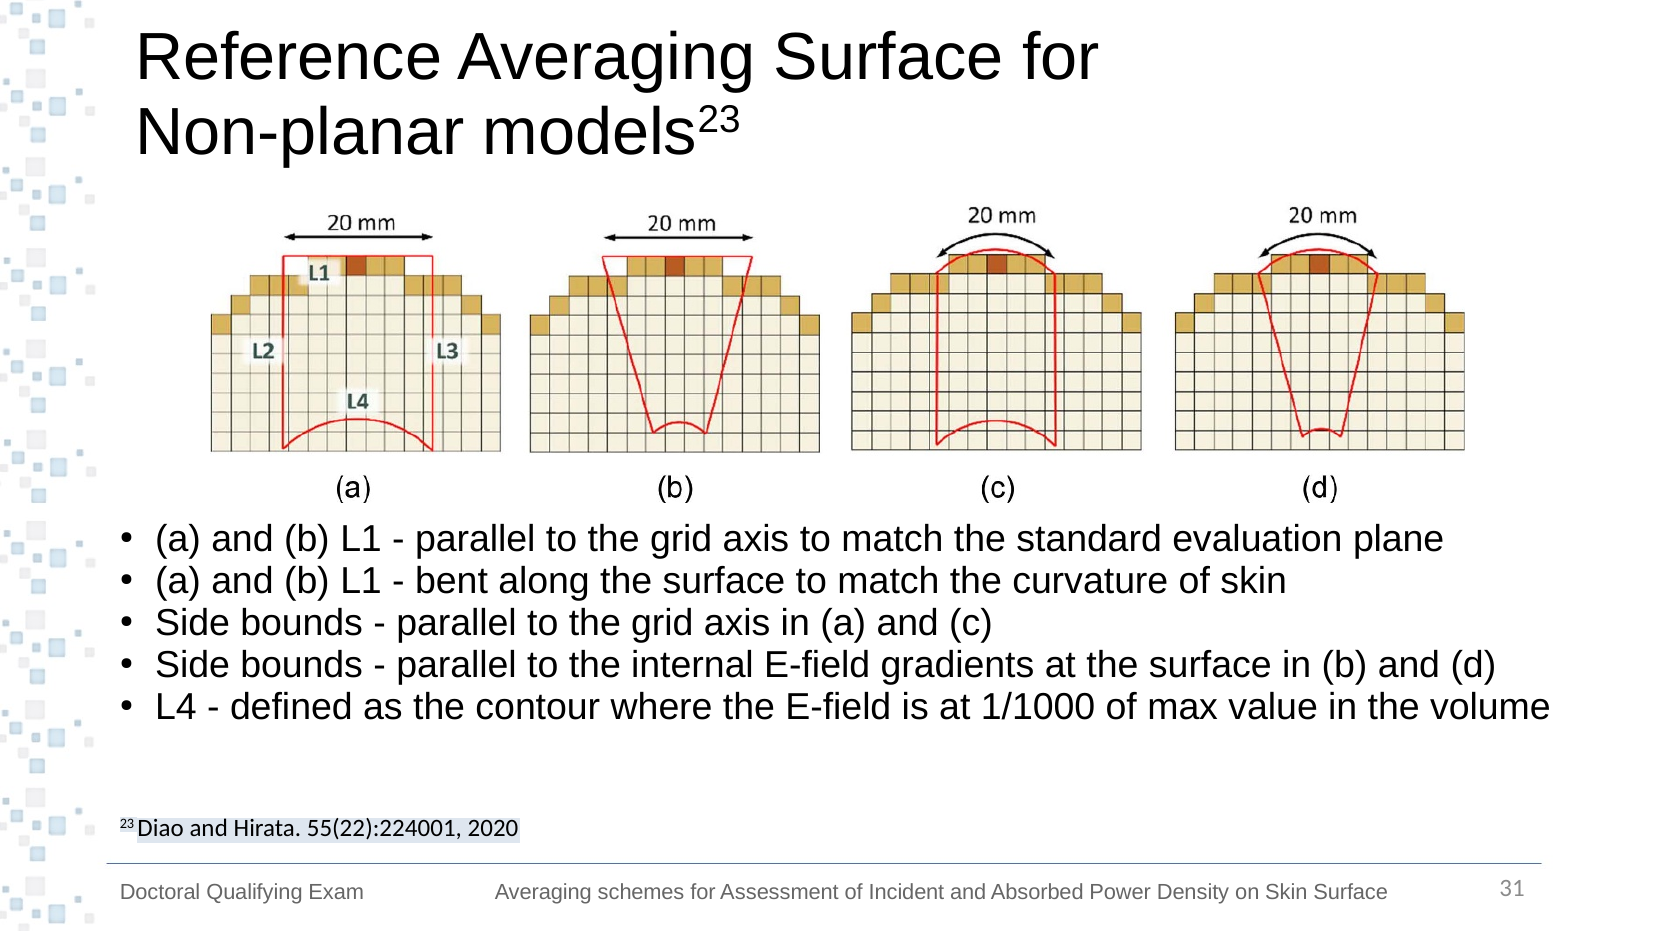

# Reference Averaging Surface for Non-planar models23
(a) and (b) L1 - parallel to the grid axis to match the standard evaluation plane
(a) and (b) L1 - bent along the surface to match the curvature of skin
Side bounds - parallel to the grid axis in (a) and (c)
Side bounds - parallel to the internal E-field gradients at the surface in (b) and (d)
L4 - defined as the contour where the E-field is at 1/1000 of max value in the volume
23 Diao and Hirata. 55(22):224001, 2020
31
Doctoral Qualifying Exam		Averaging schemes for Assessment of Incident and Absorbed Power Density on Skin Surface